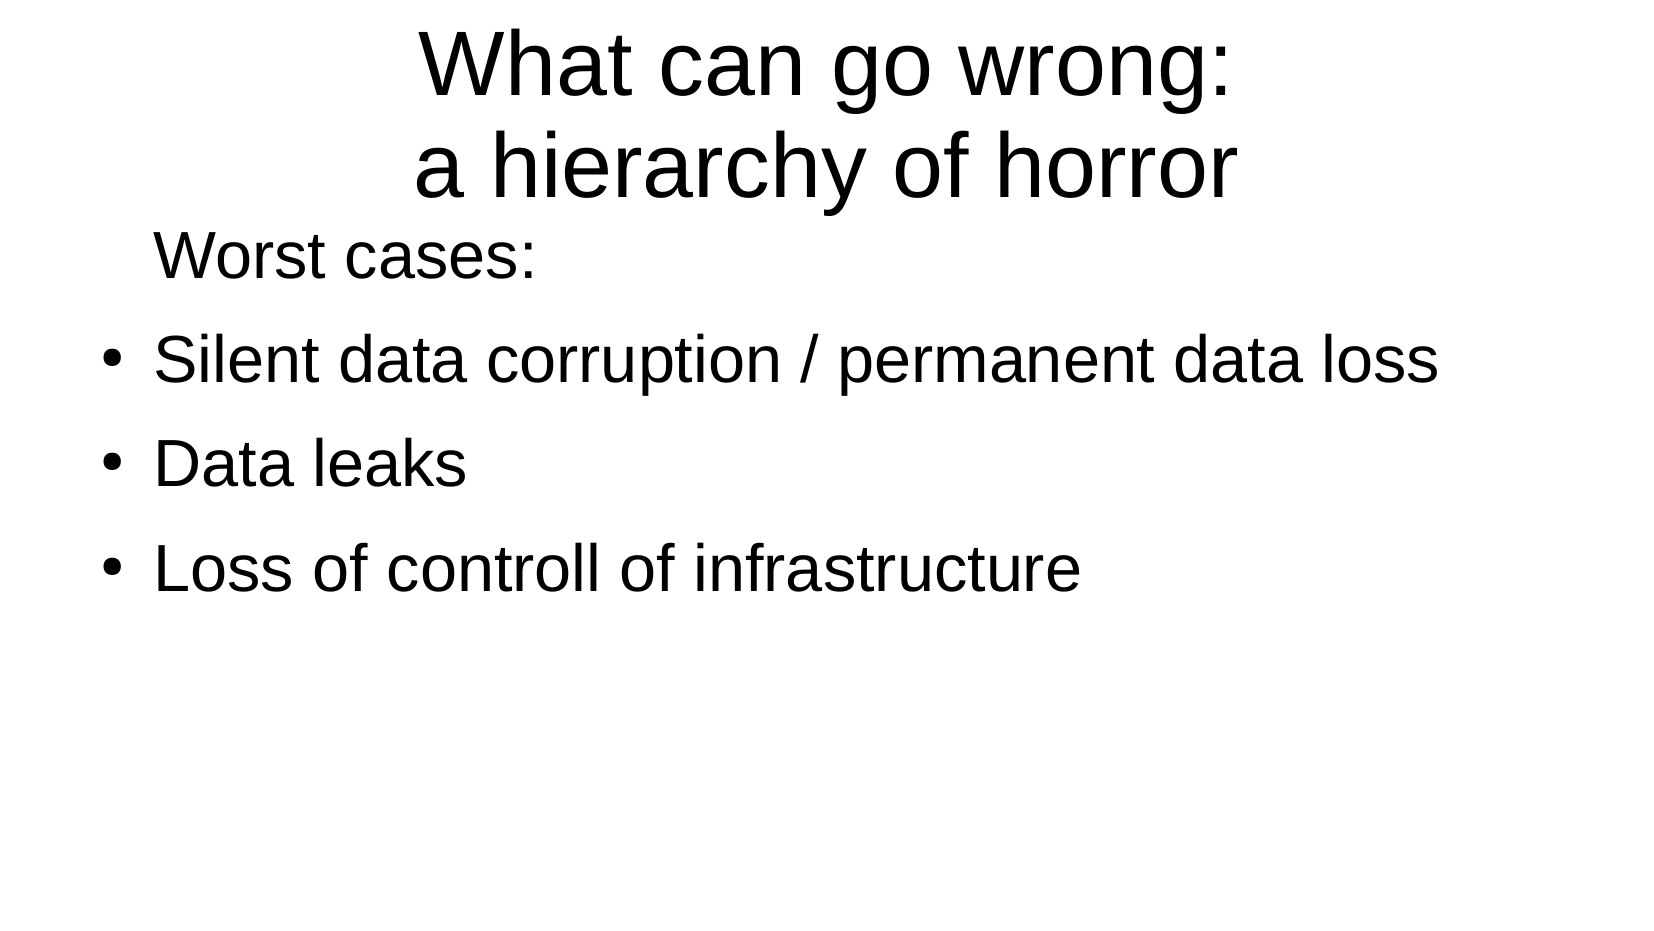

# What can go wrong: a hierarchy of horror
Worst cases:
Silent data corruption / permanent data loss
Data leaks
Loss of controll of infrastructure